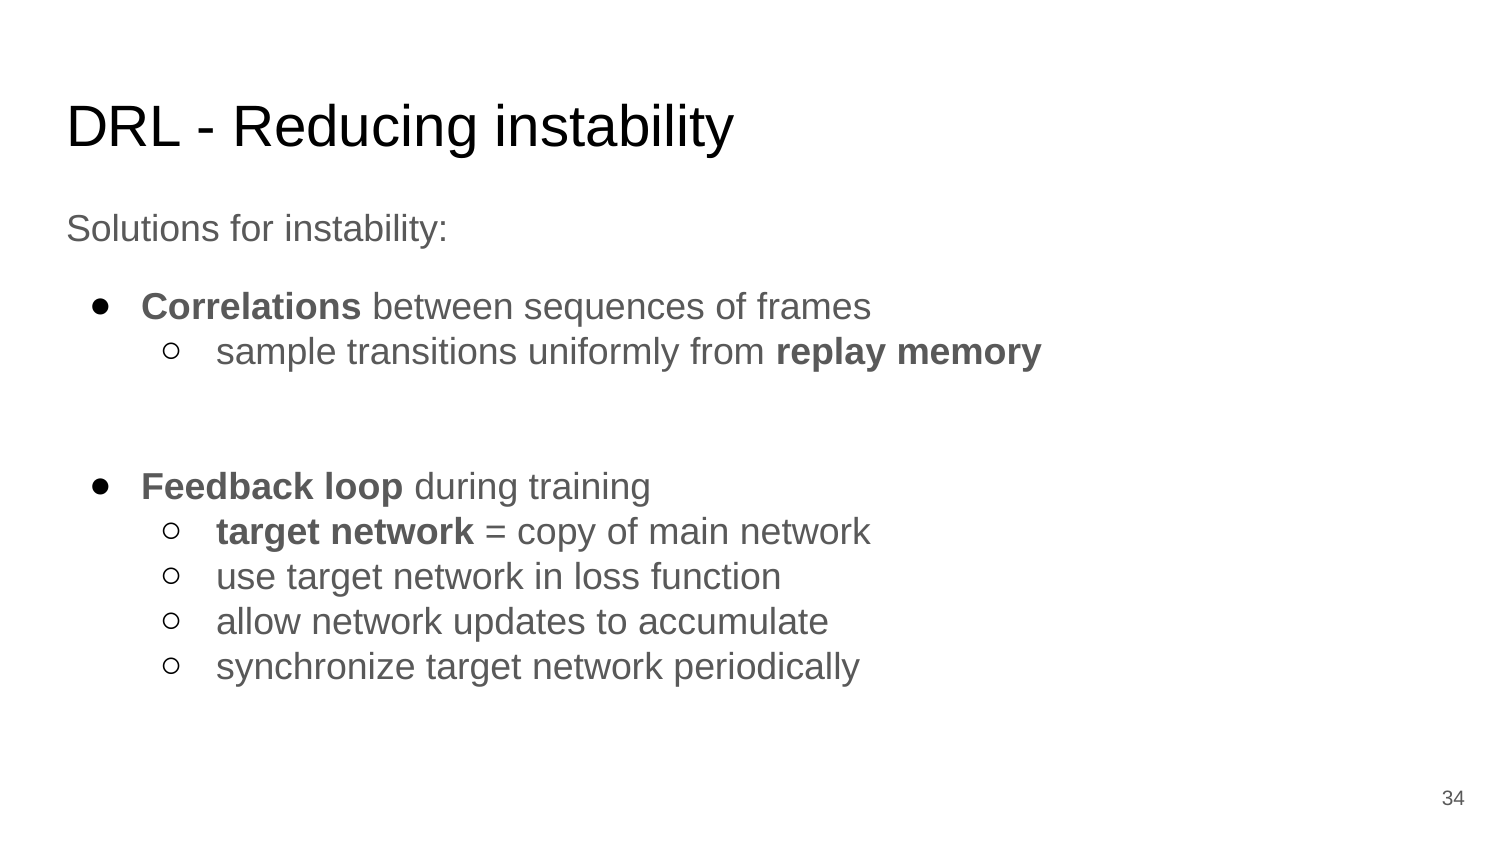

# DRL - Reducing instability
Solutions for instability:
Correlations between sequences of frames
sample transitions uniformly from replay memory
Feedback loop during training
target network = copy of main network
use target network in loss function
allow network updates to accumulate
synchronize target network periodically